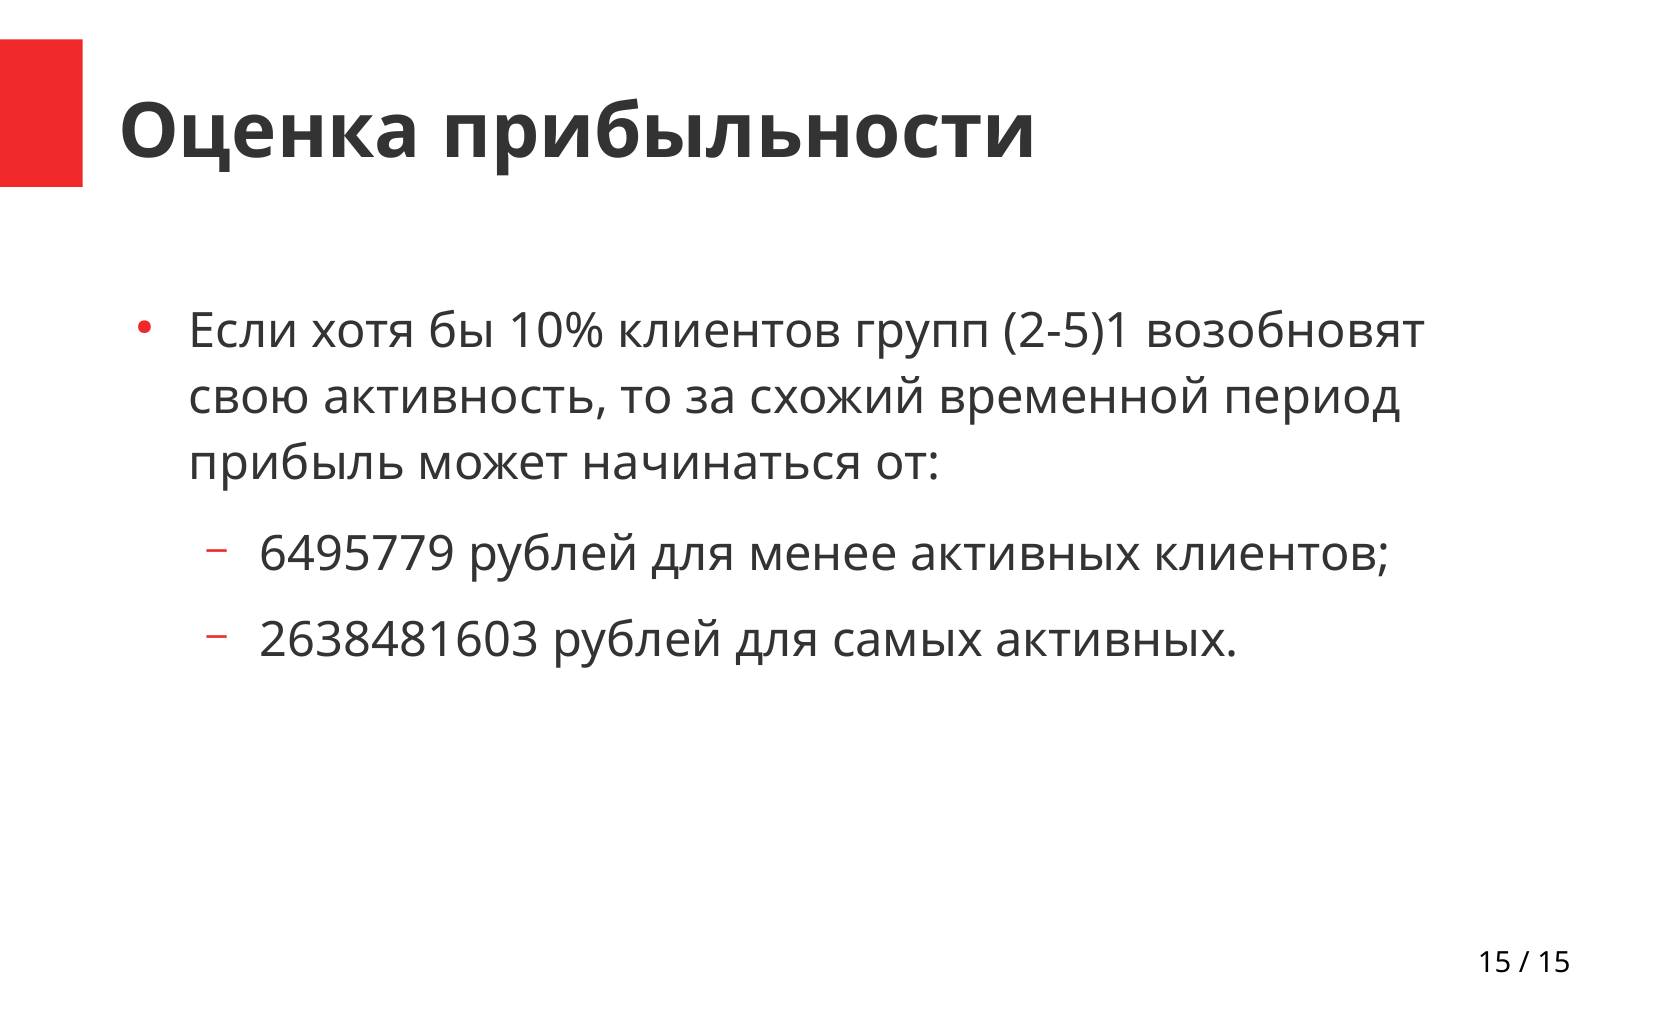

# Оценка прибыльности
Если хотя бы 10% клиентов групп (2-5)1 возобновят свою активность, то за схожий временной период прибыль может начинаться от:
6495779 рублей для менее активных клиентов;
2638481603 рублей для самых активных.
15